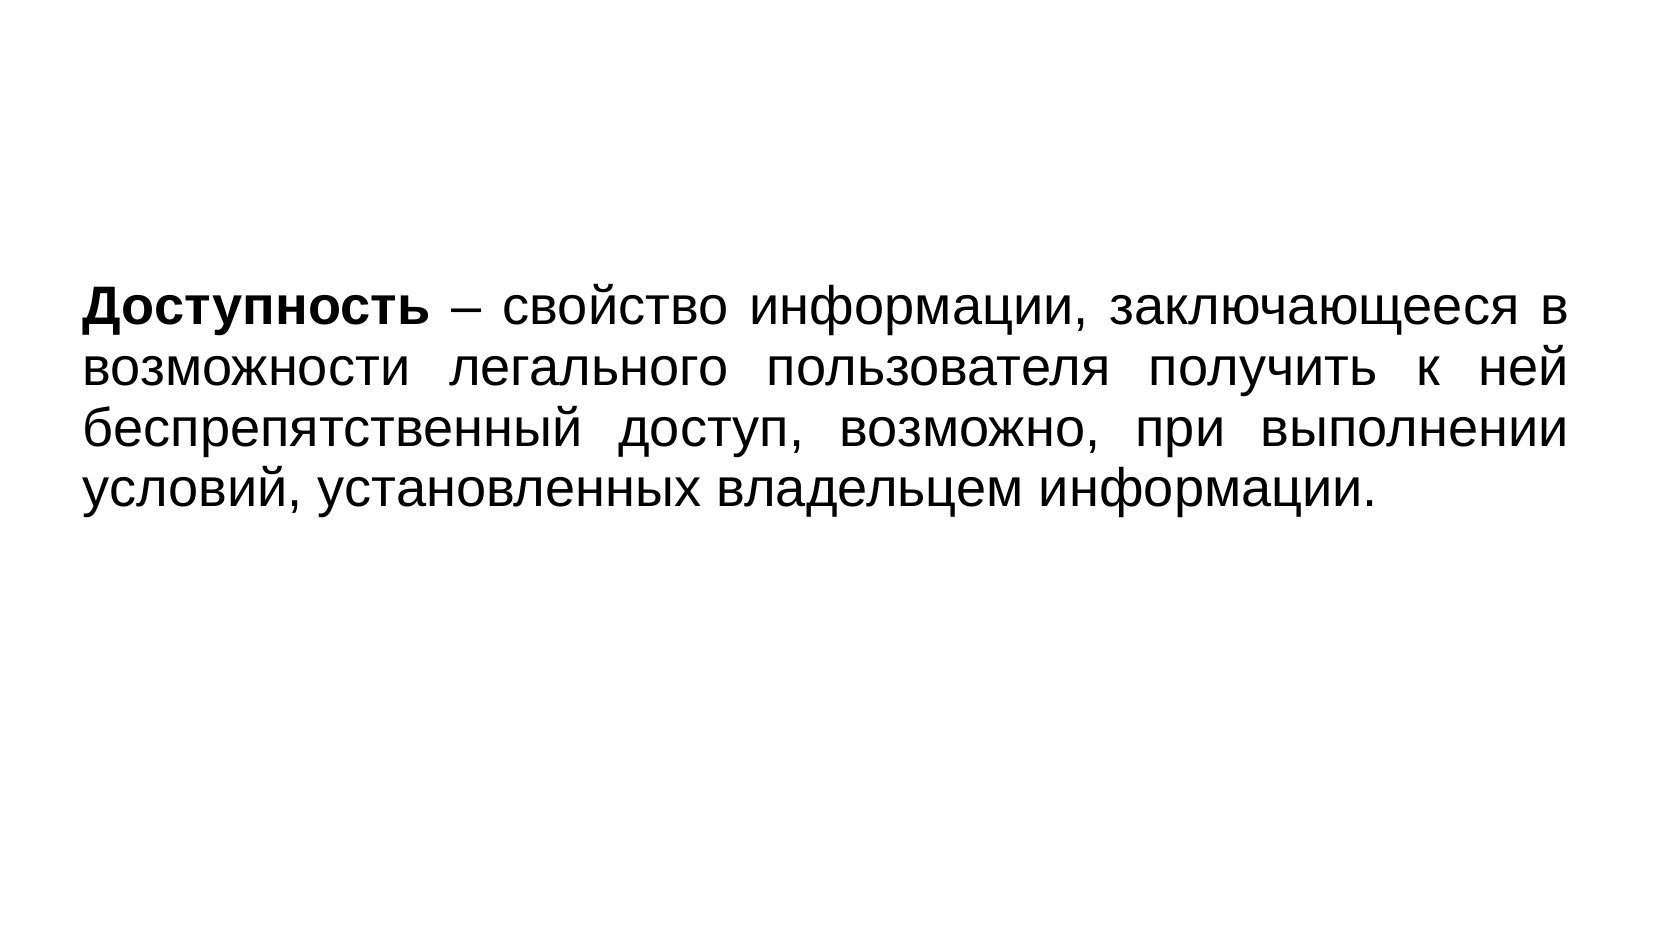

# Доступность – свойство информации, заключающееся в возможности легального пользователя получить к ней беспрепятственный доступ, возможно, при выполнении условий, установленных владельцем информации.